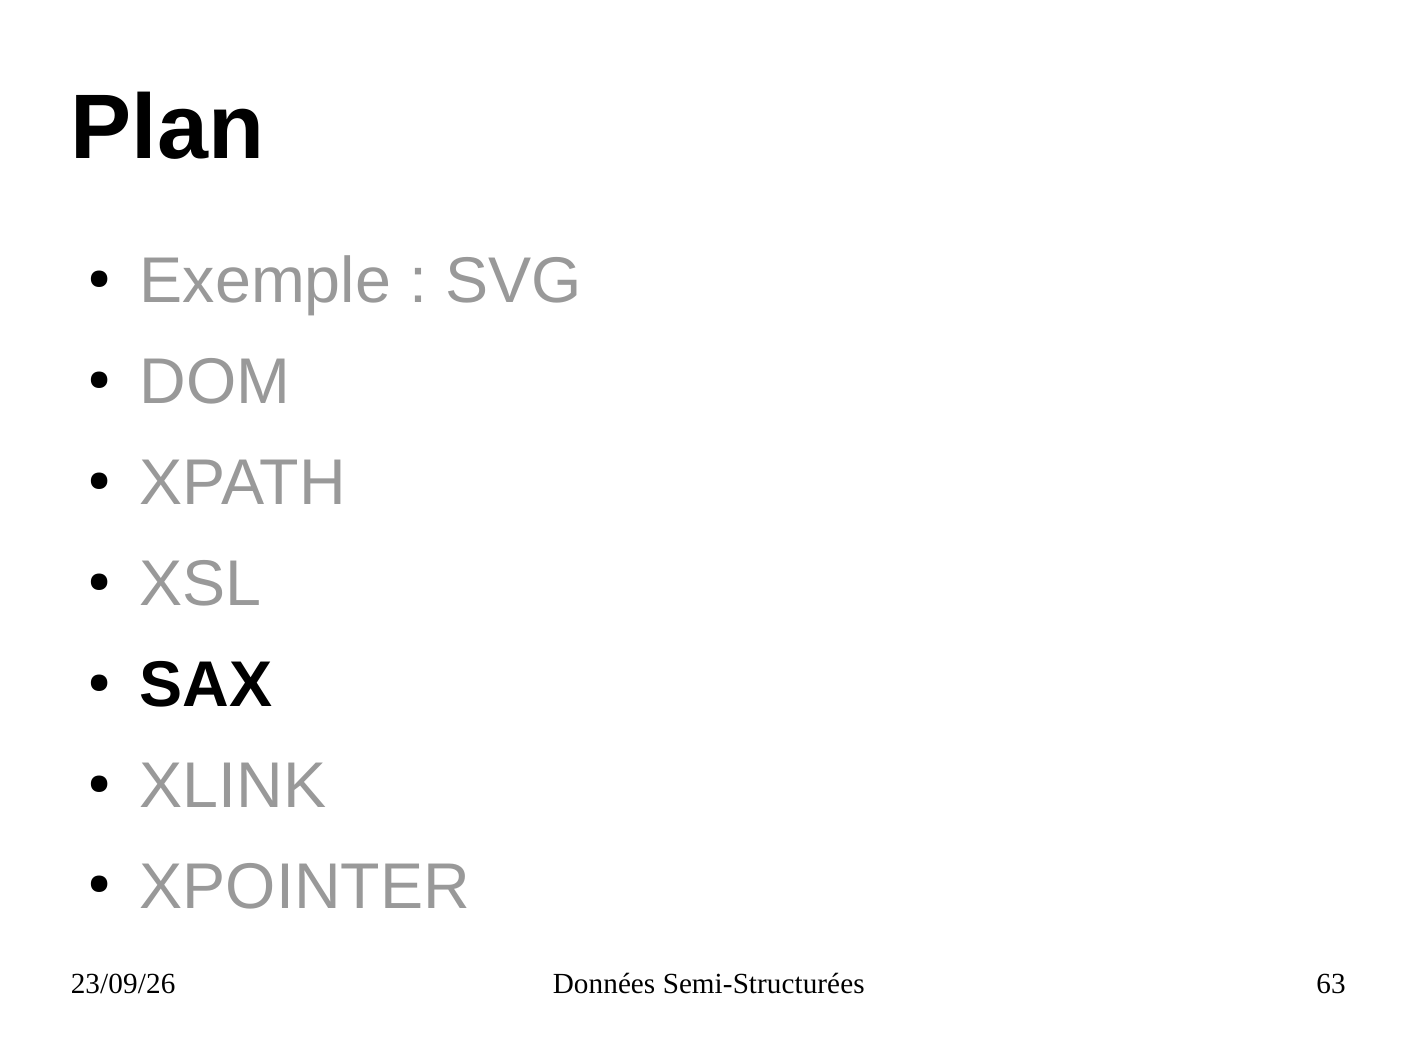

# Plan
Exemple : SVG
DOM
XPATH
XSL
SAX
XLINK
XPOINTER
Données Semi-Structurées
63